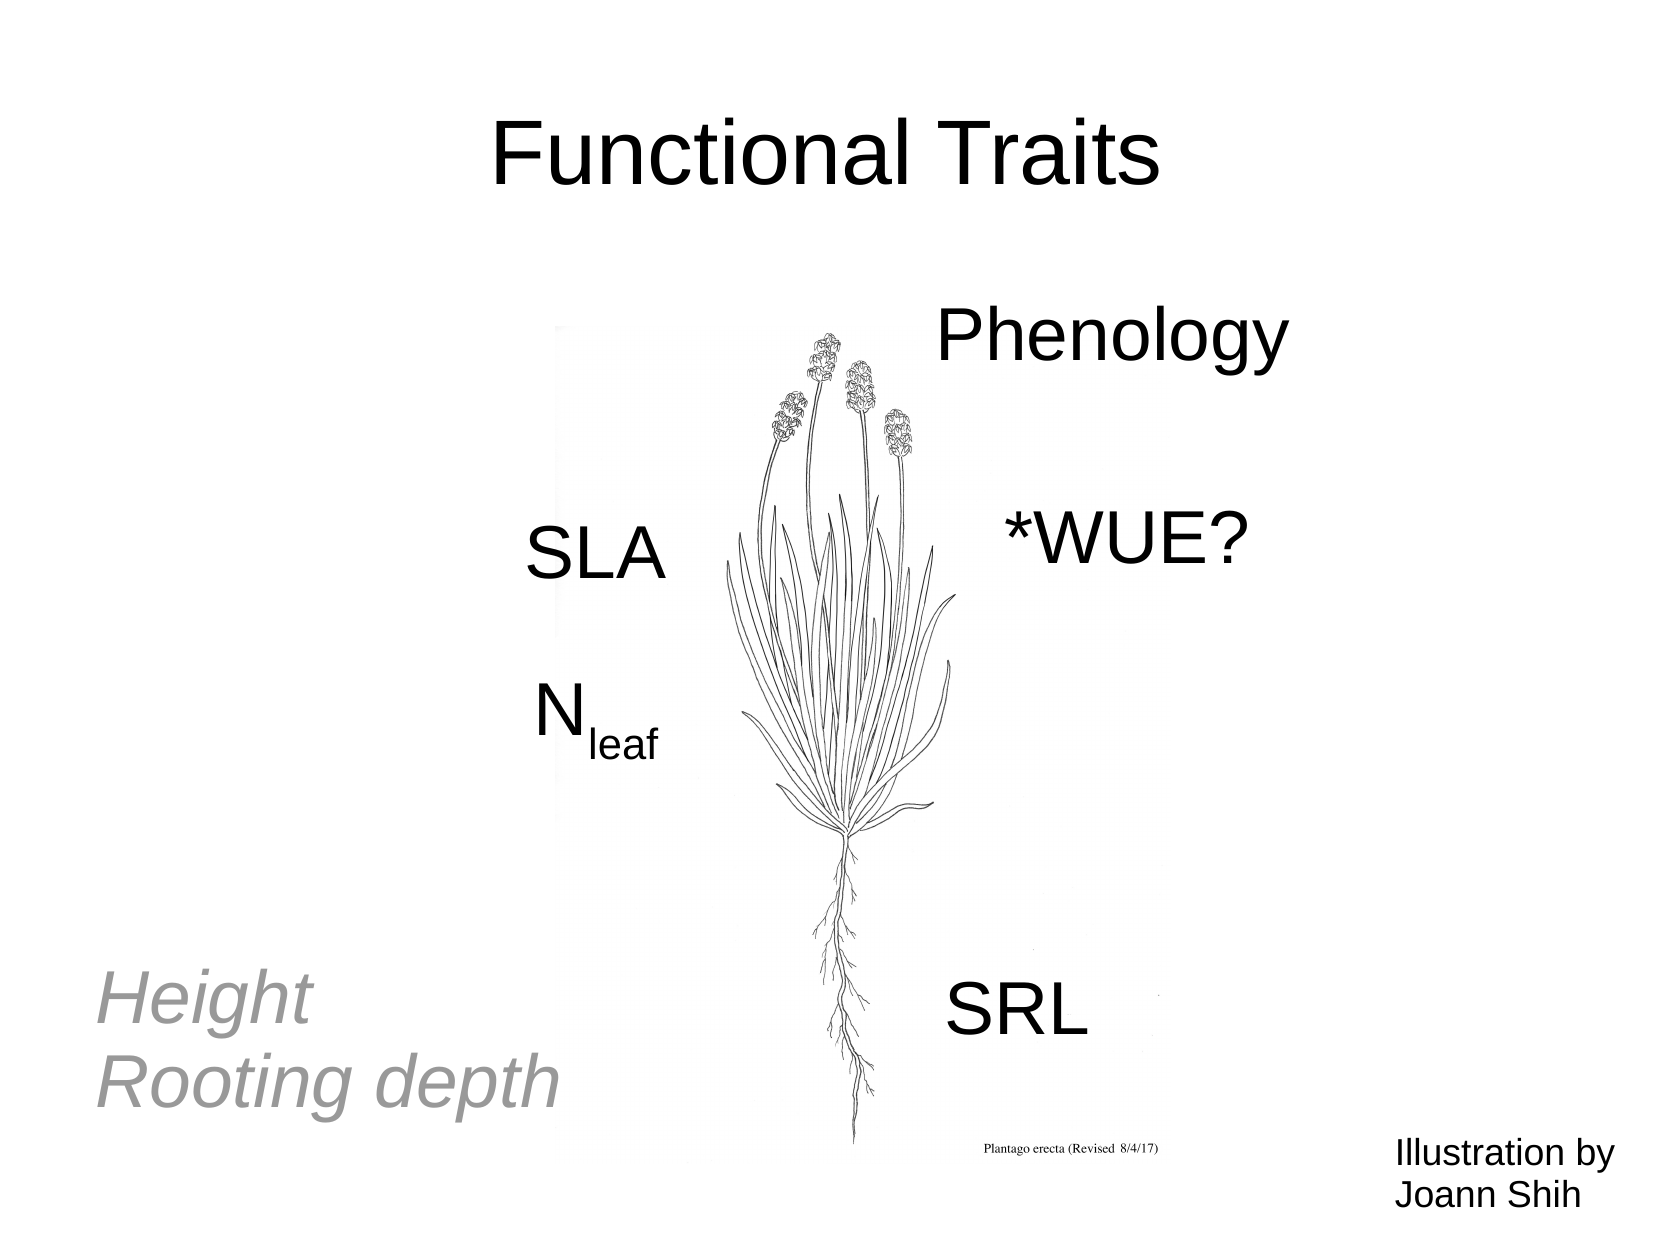

# Functional Traits
Phenology
*WUE?
SLA
Nleaf
Height
Rooting depth
SRL
Illustration by Joann Shih